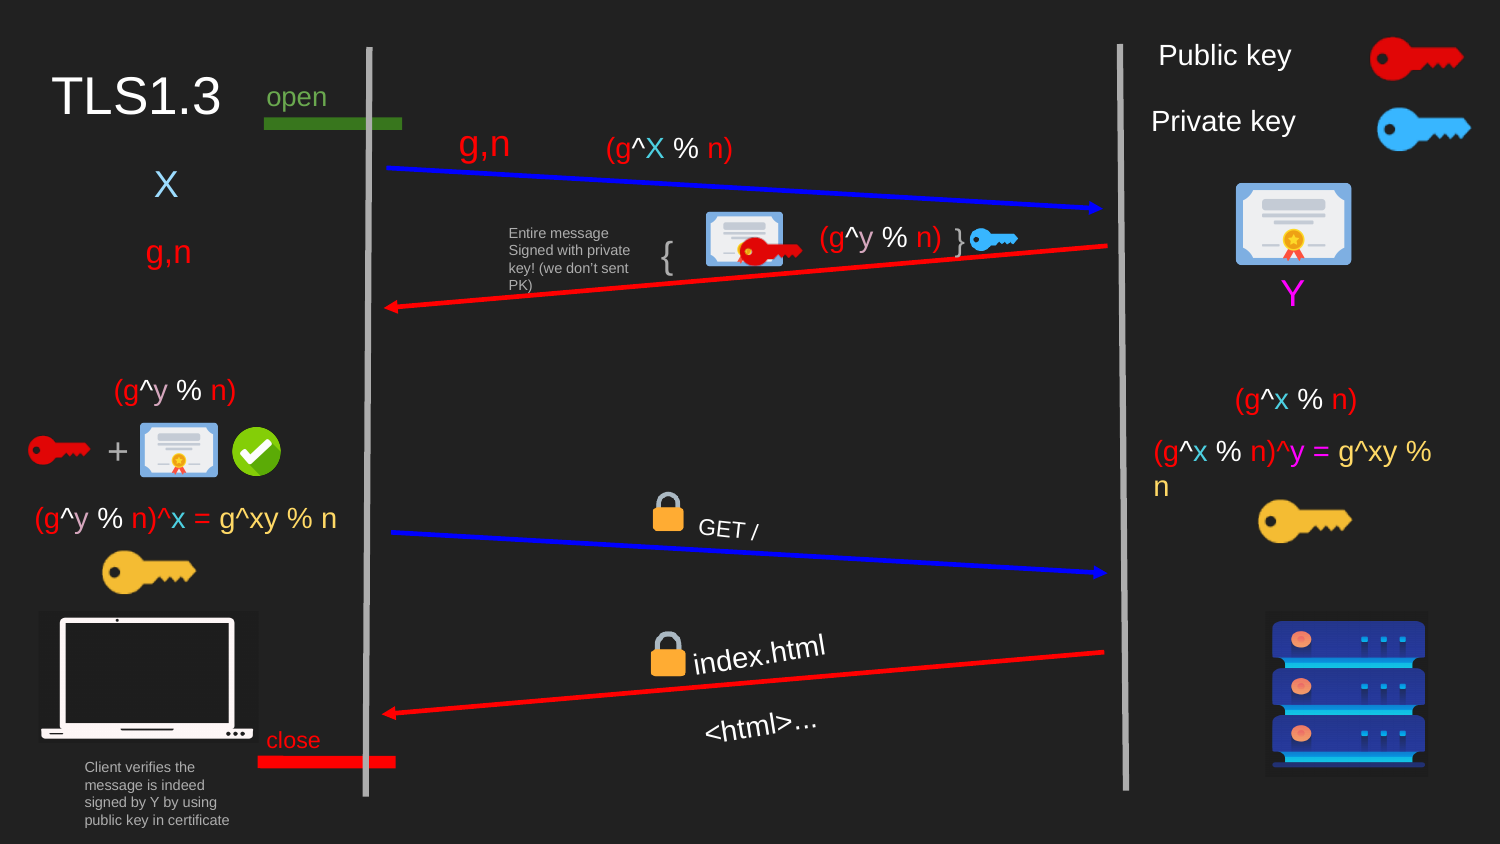

Public key
# TLS1.3
open
Private key
g,n
(g^X % n)
X
(g^y % n)
}
Entire message Signed with private key! (we don’t sent PK)
g,n
{
Y
(g^y % n)
(g^x % n)
+
(g^x % n)^y = g^xy % n
(g^y % n)^x = g^xy % n
GET /
 index.html
<html>...
close
Client verifies the message is indeed signed by Y by using public key in certificate